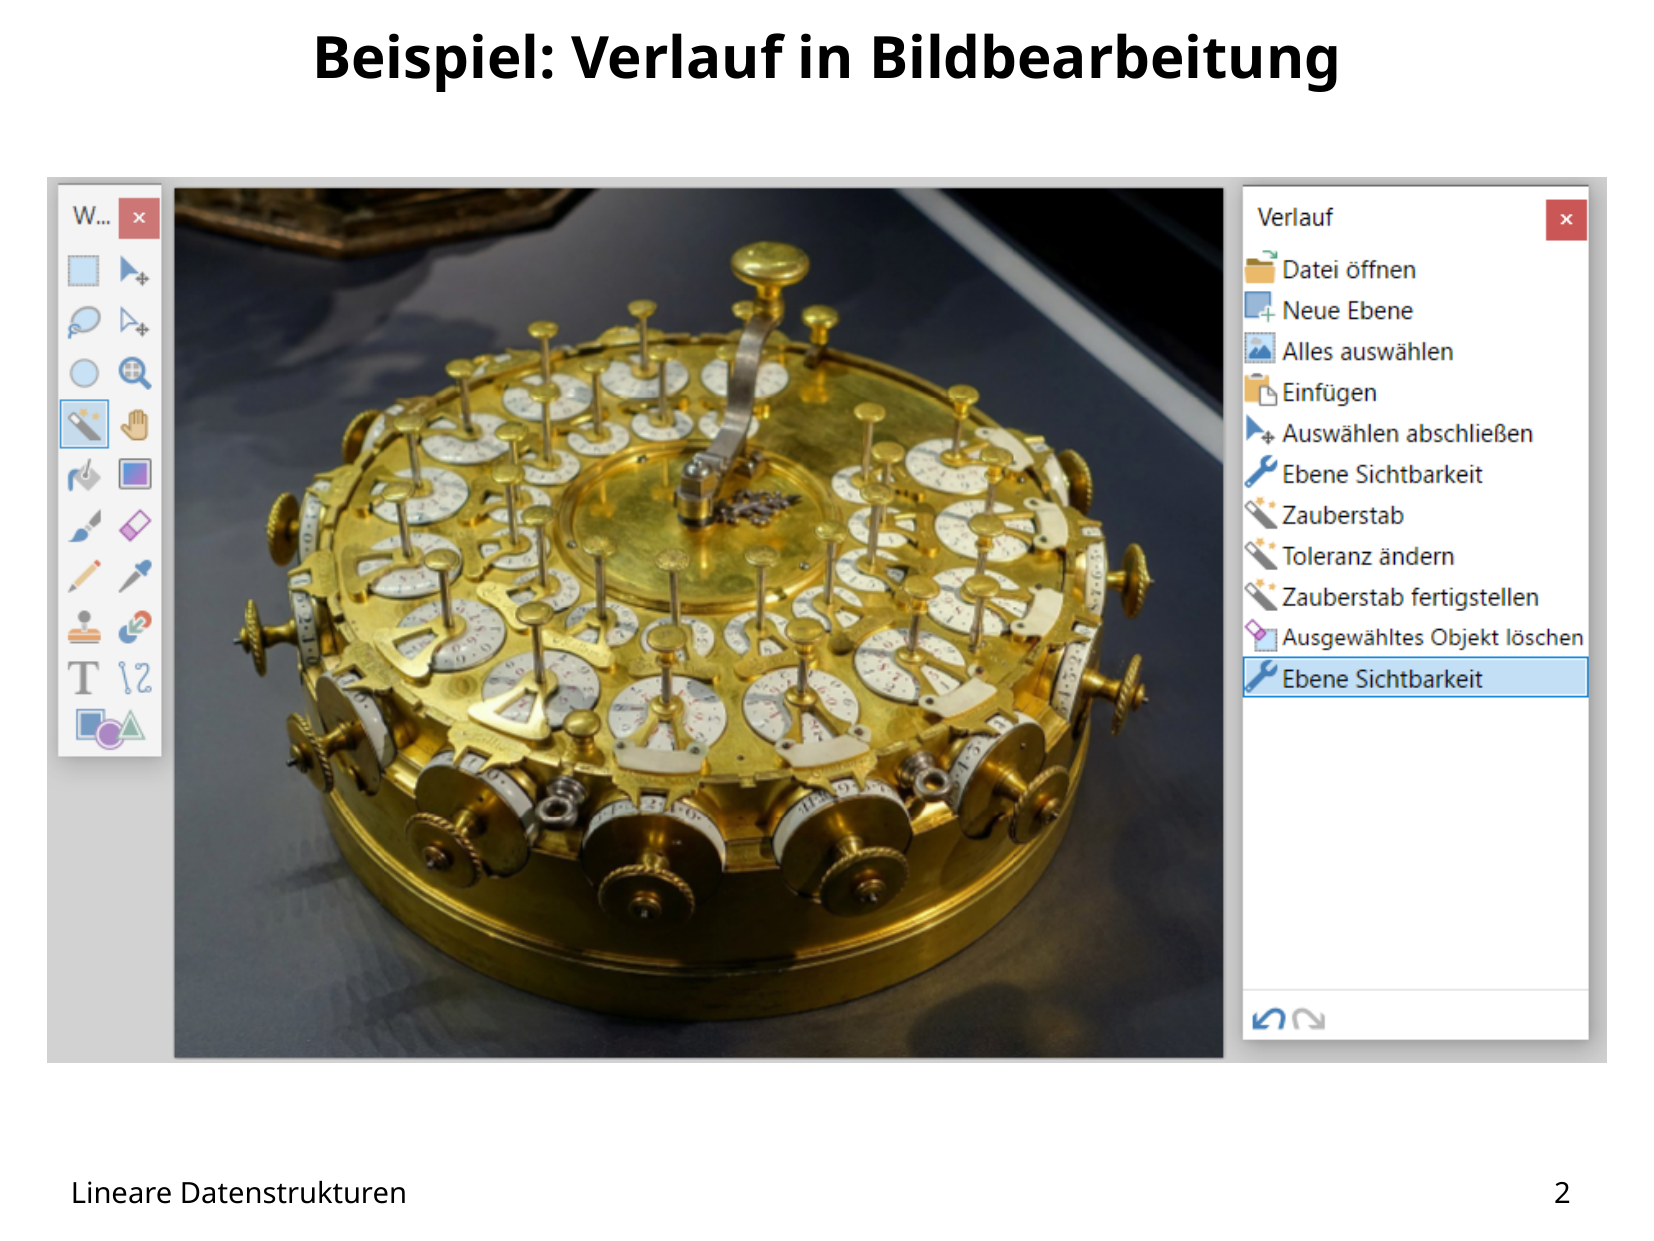

# Beispiel: Verlauf in Bildbearbeitung
Lineare Datenstrukturen
2